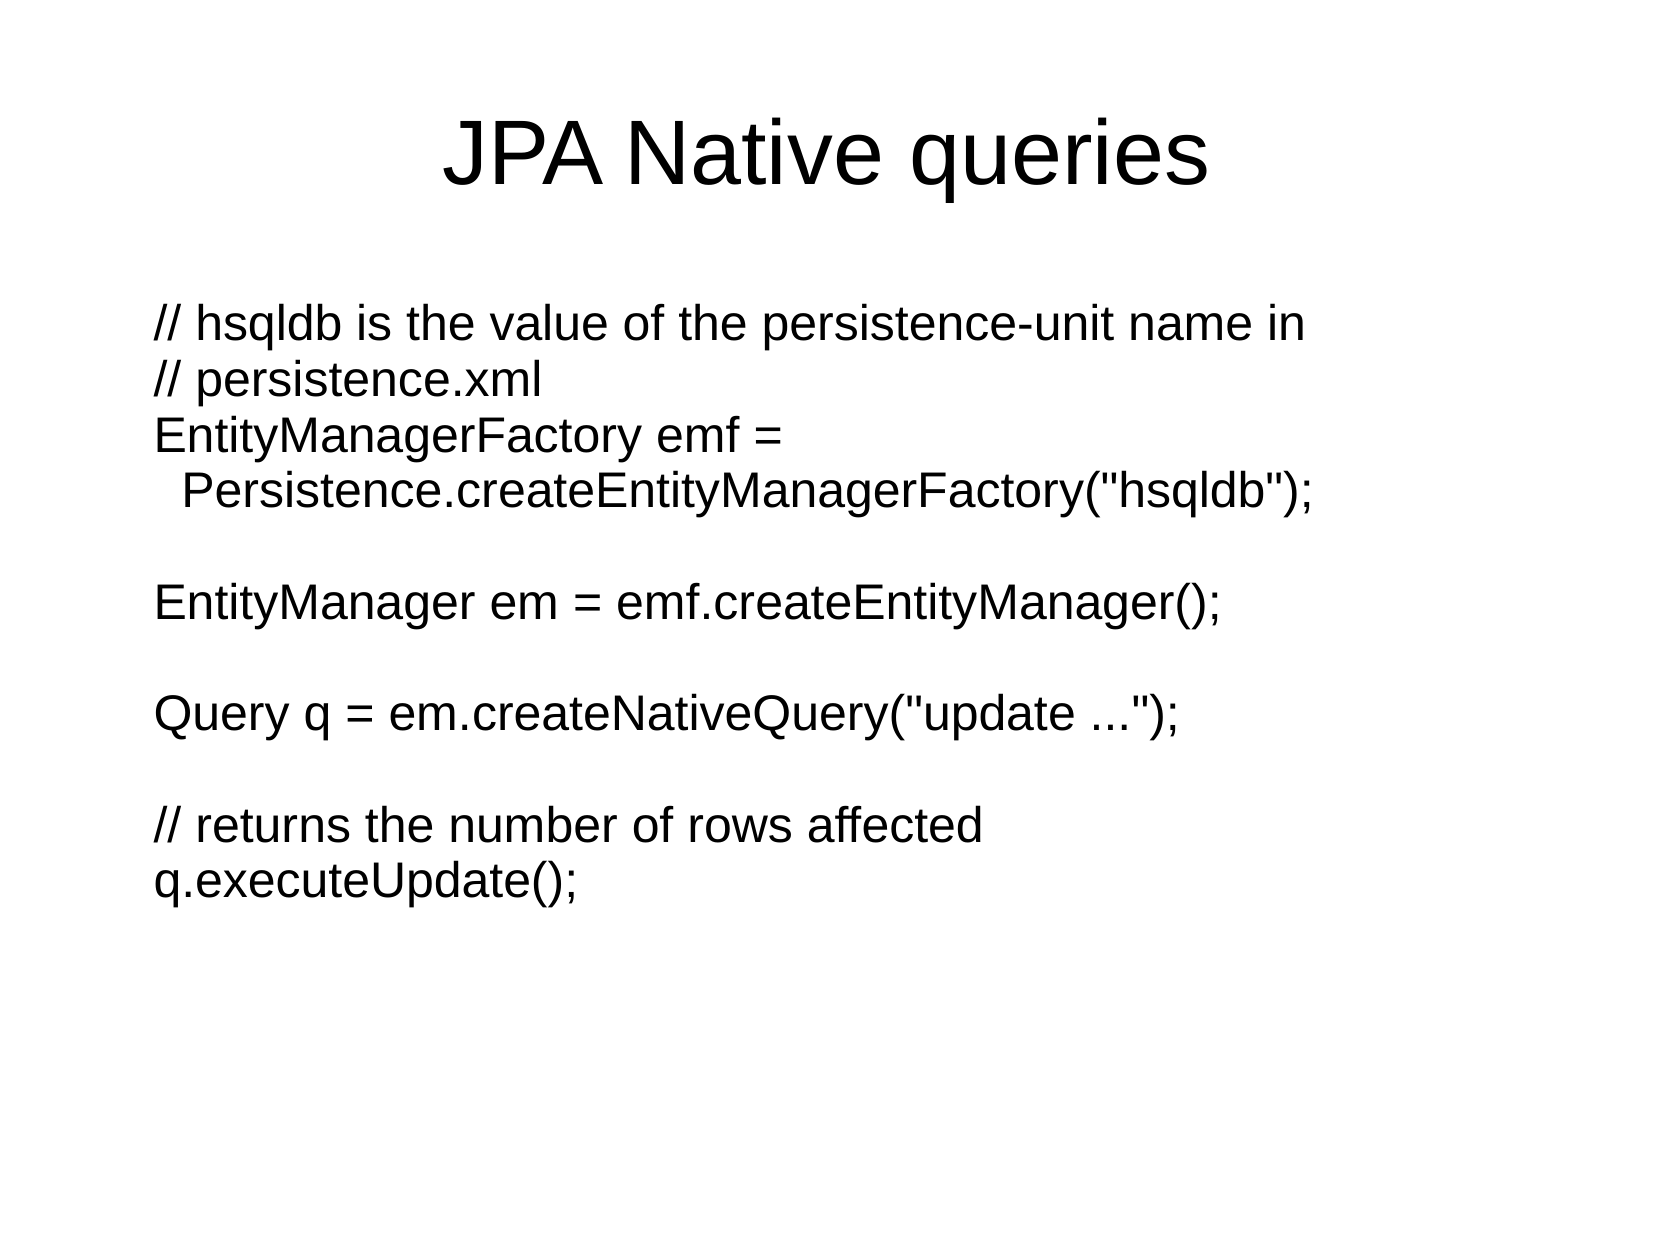

# JPA Native queries
// hsqldb is the value of the persistence-unit name in
// persistence.xml
EntityManagerFactory emf =
 Persistence.createEntityManagerFactory("hsqldb");
EntityManager em = emf.createEntityManager();
Query q = em.createNativeQuery("update ...");
// returns the number of rows affected
q.executeUpdate();